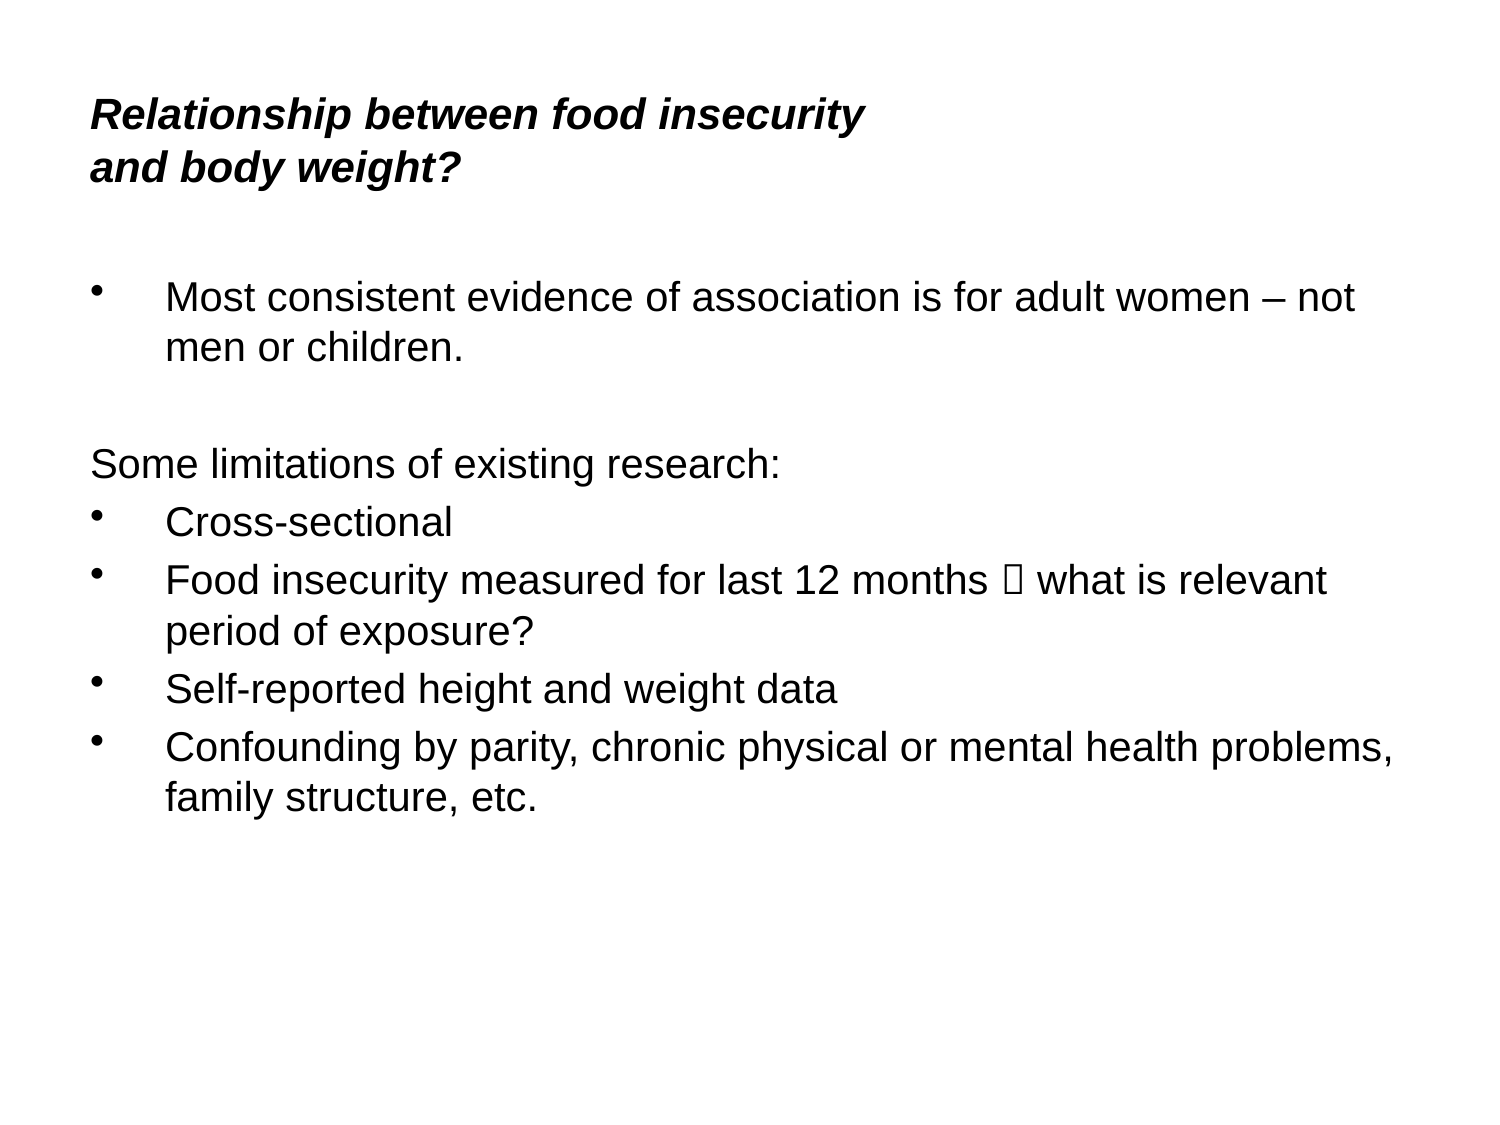

# Relationship between food insecurity and body weight?
Most consistent evidence of association is for adult women – not men or children.
Some limitations of existing research:
Cross-sectional
Food insecurity measured for last 12 months  what is relevant period of exposure?
Self-reported height and weight data
Confounding by parity, chronic physical or mental health problems, family structure, etc.